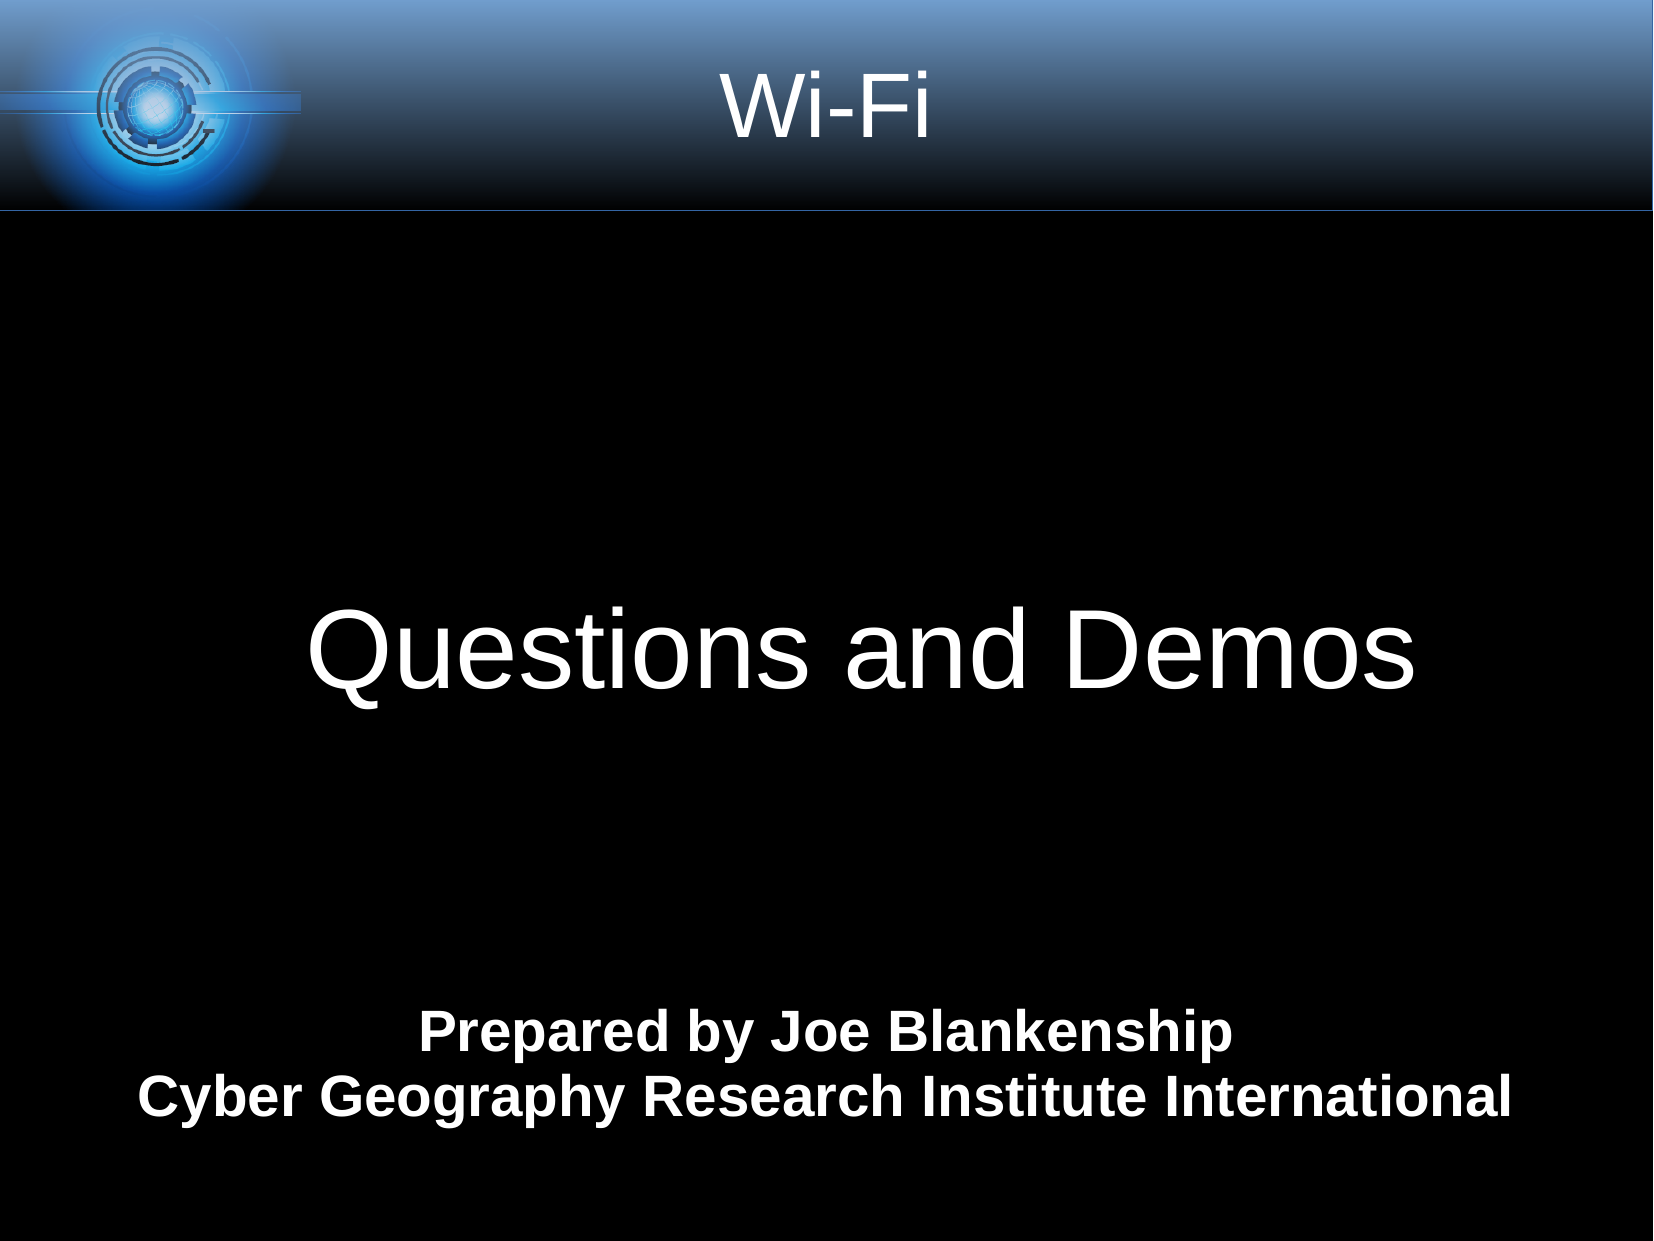

# Wi-Fi
Questions and Demos
Prepared by Joe Blankenship
Cyber Geography Research Institute International